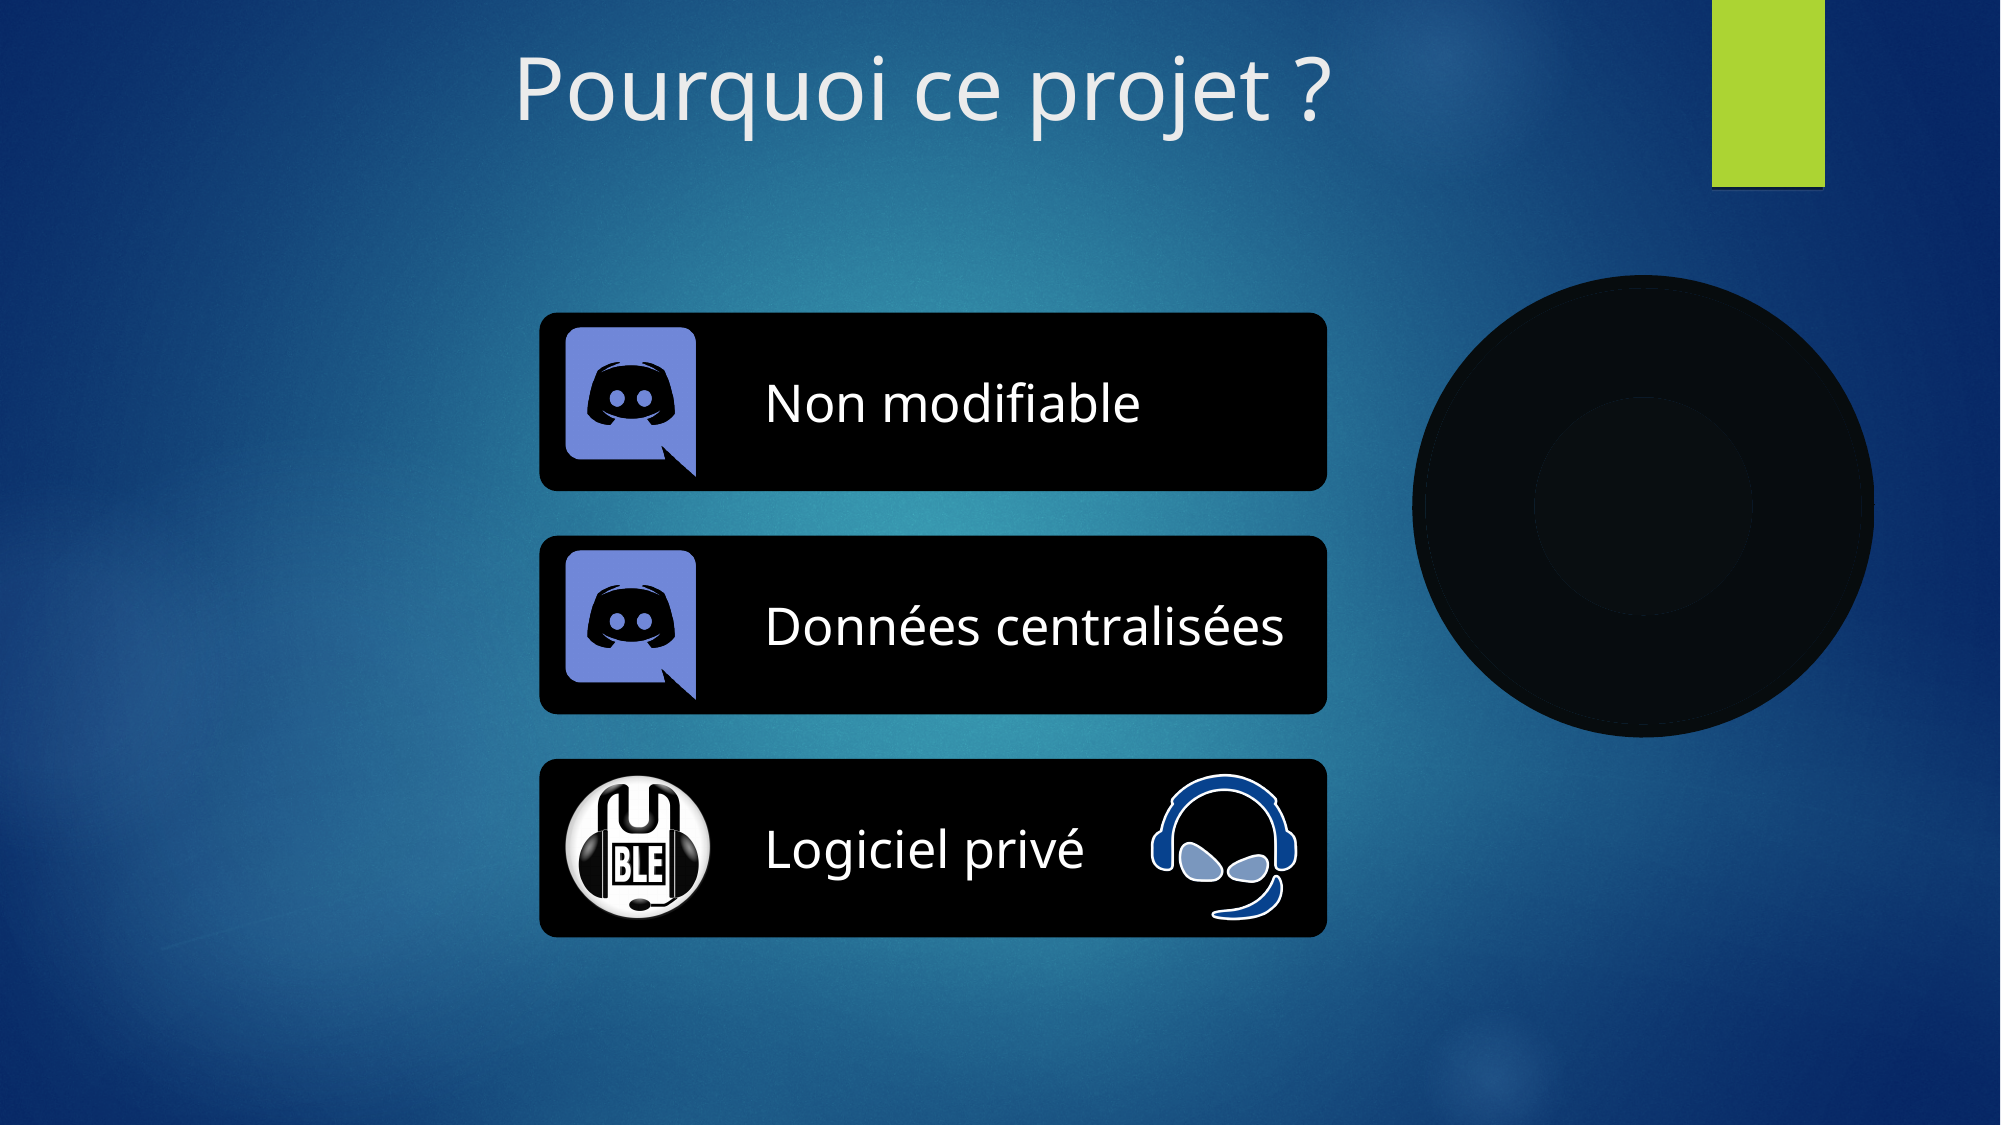

# Pourquoi ce projet ?
Non modifiable
Données centralisées
Logiciel privé